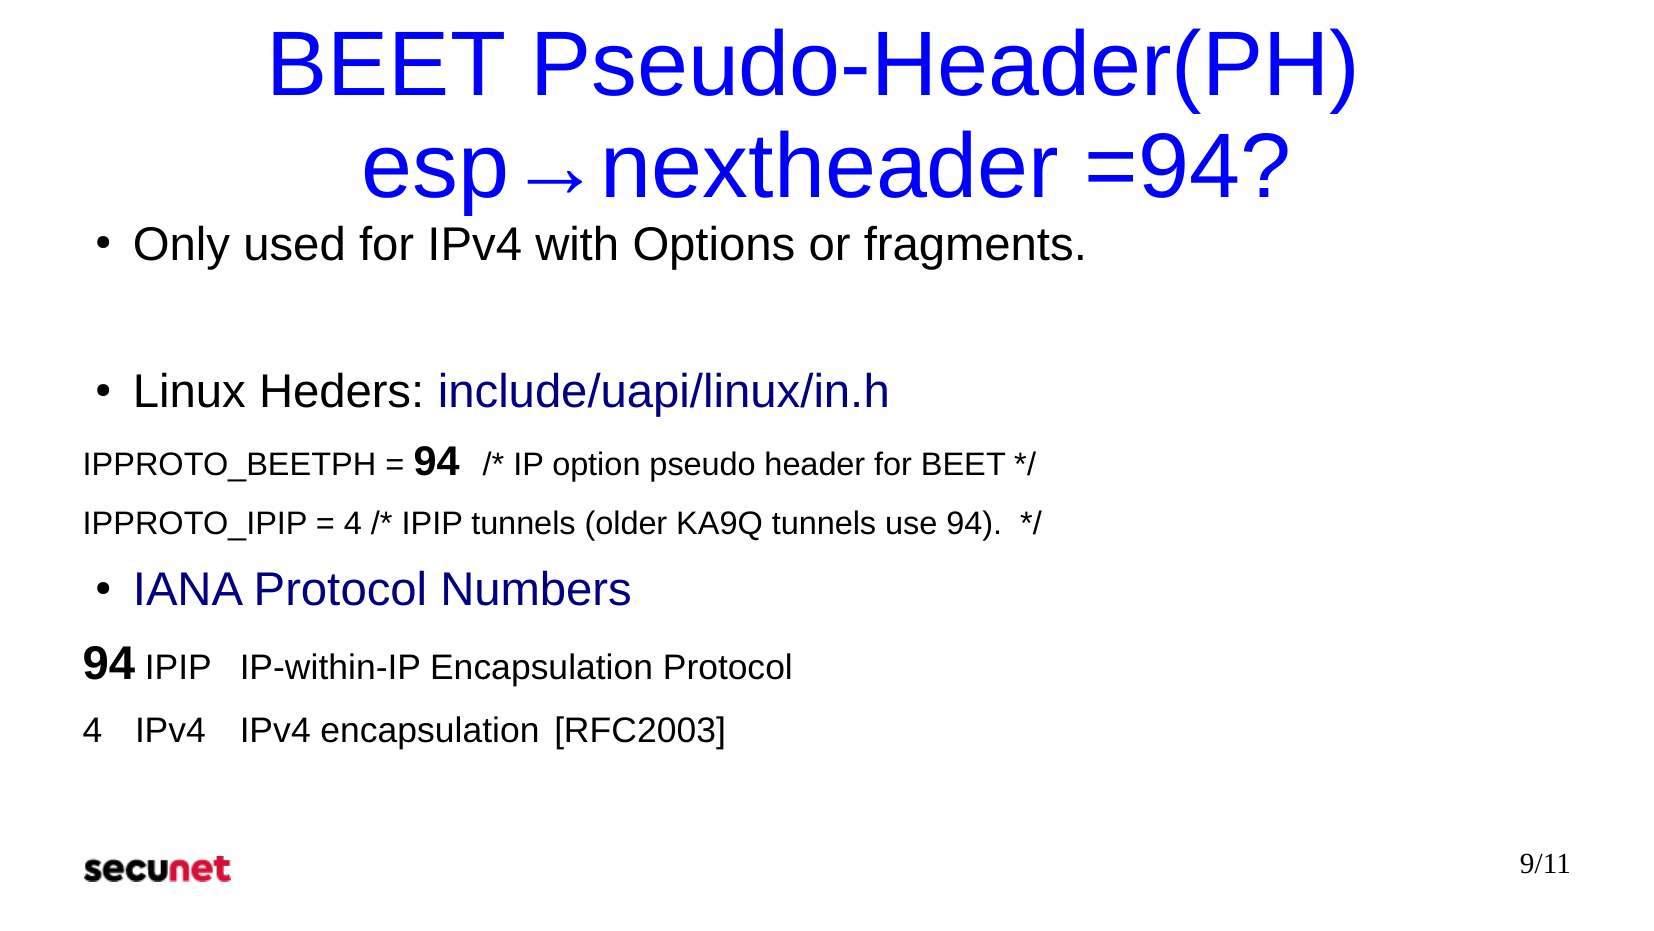

# BEET Pseudo-Header(PH) esp→nextheader =94?
Only used for IPv4 with Options or fragments.
Linux Heders: include/uapi/linux/in.h
IPPROTO_BEETPH = 94 /* IP option pseudo header for BEET */
IPPROTO_IPIP = 4 /* IPIP tunnels (older KA9Q tunnels use 94). */
IANA Protocol Numbers
94 IPIP	IP-within-IP Encapsulation Protocol
4	IPv4	IPv4 encapsulation		[RFC2003]
9